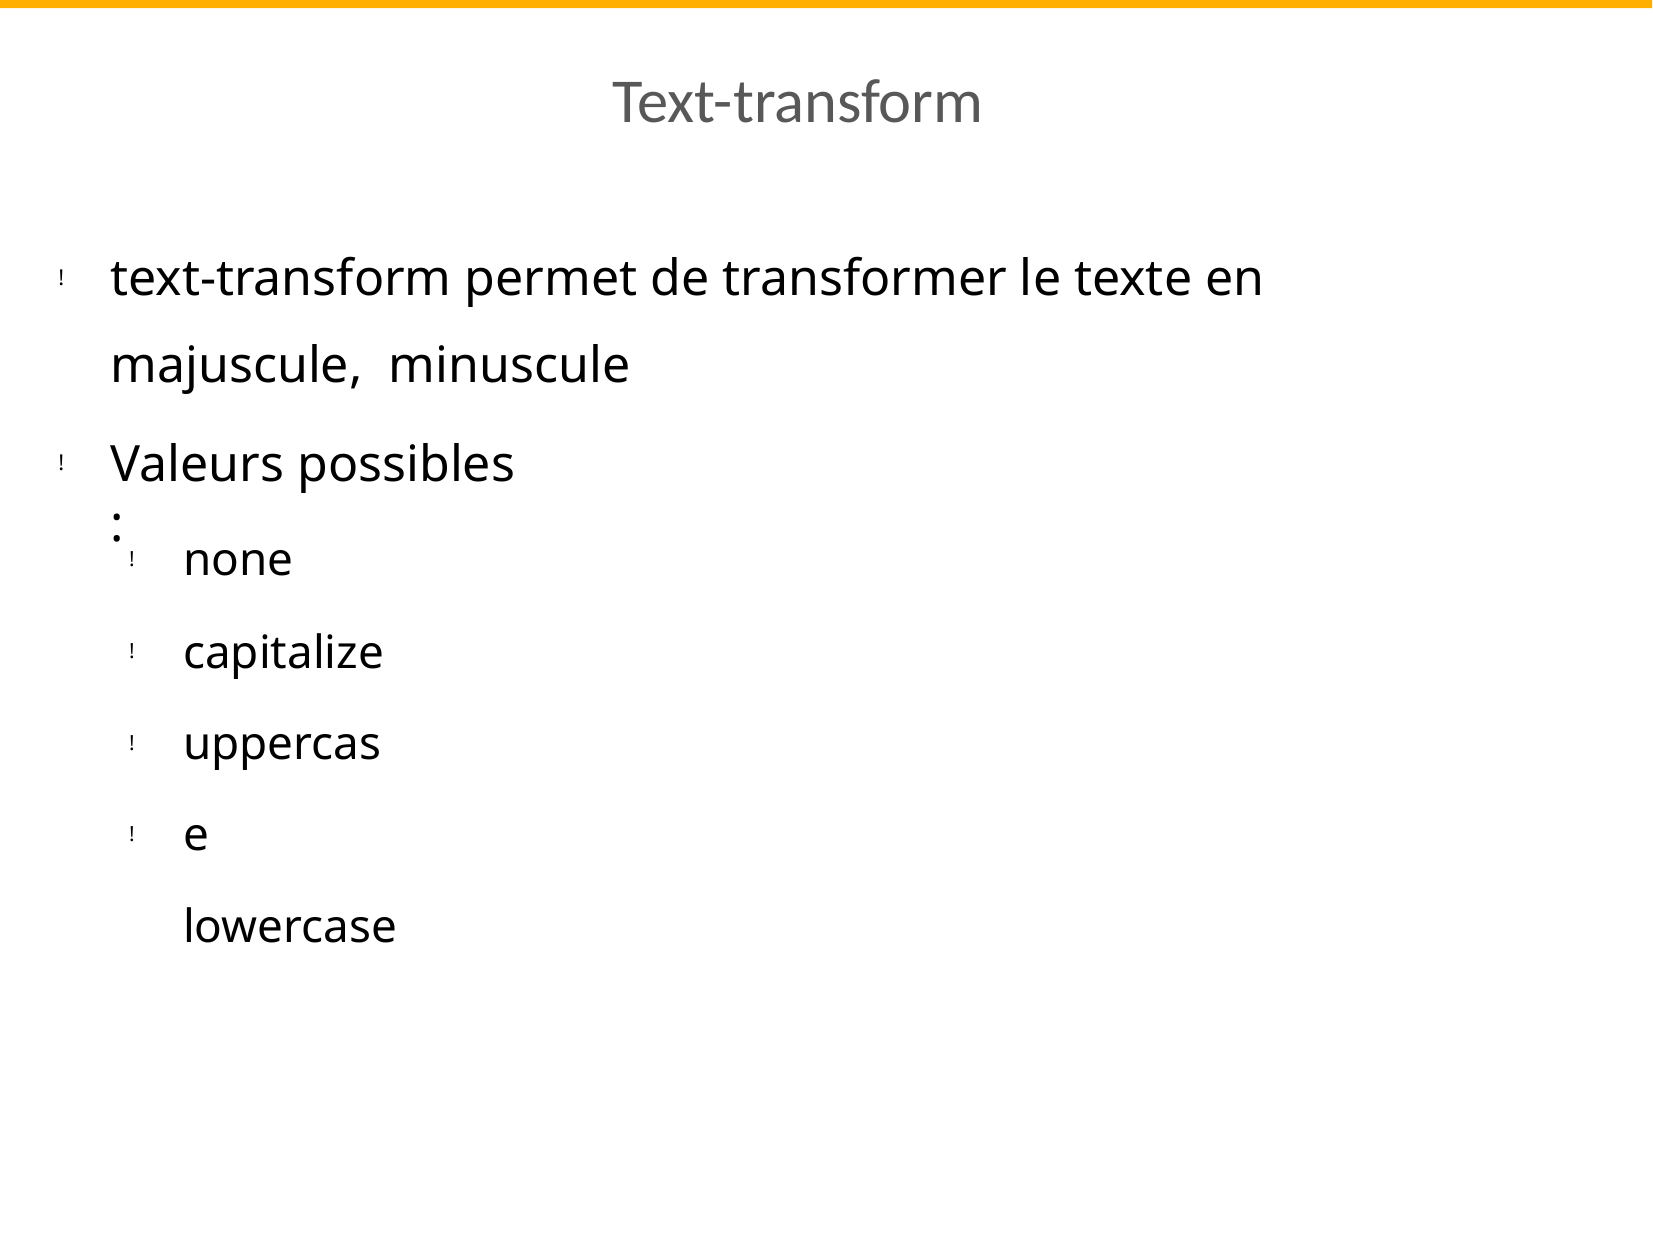

# Text-transform
text-transform permet de transformer le texte en majuscule, minuscule
!
Valeurs possibles :
!
none
capitalize uppercase lowercase
!
!
!
!